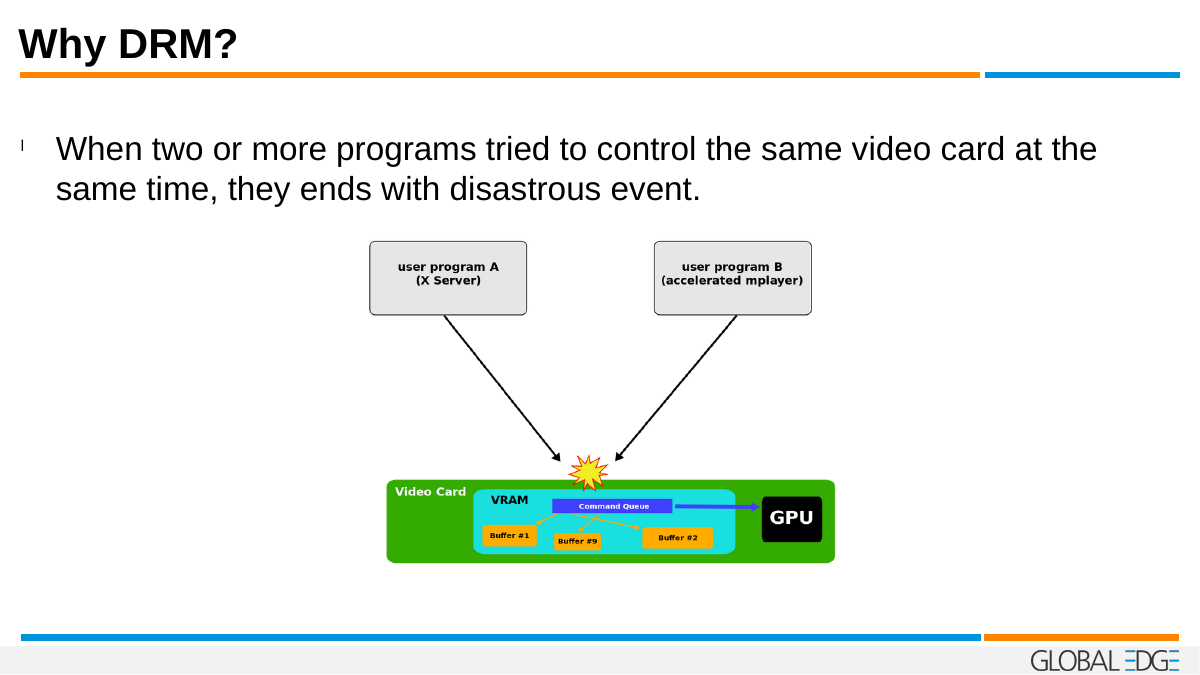

Why DRM?
When two or more programs tried to control the same video card at the same time, they ends with disastrous event.